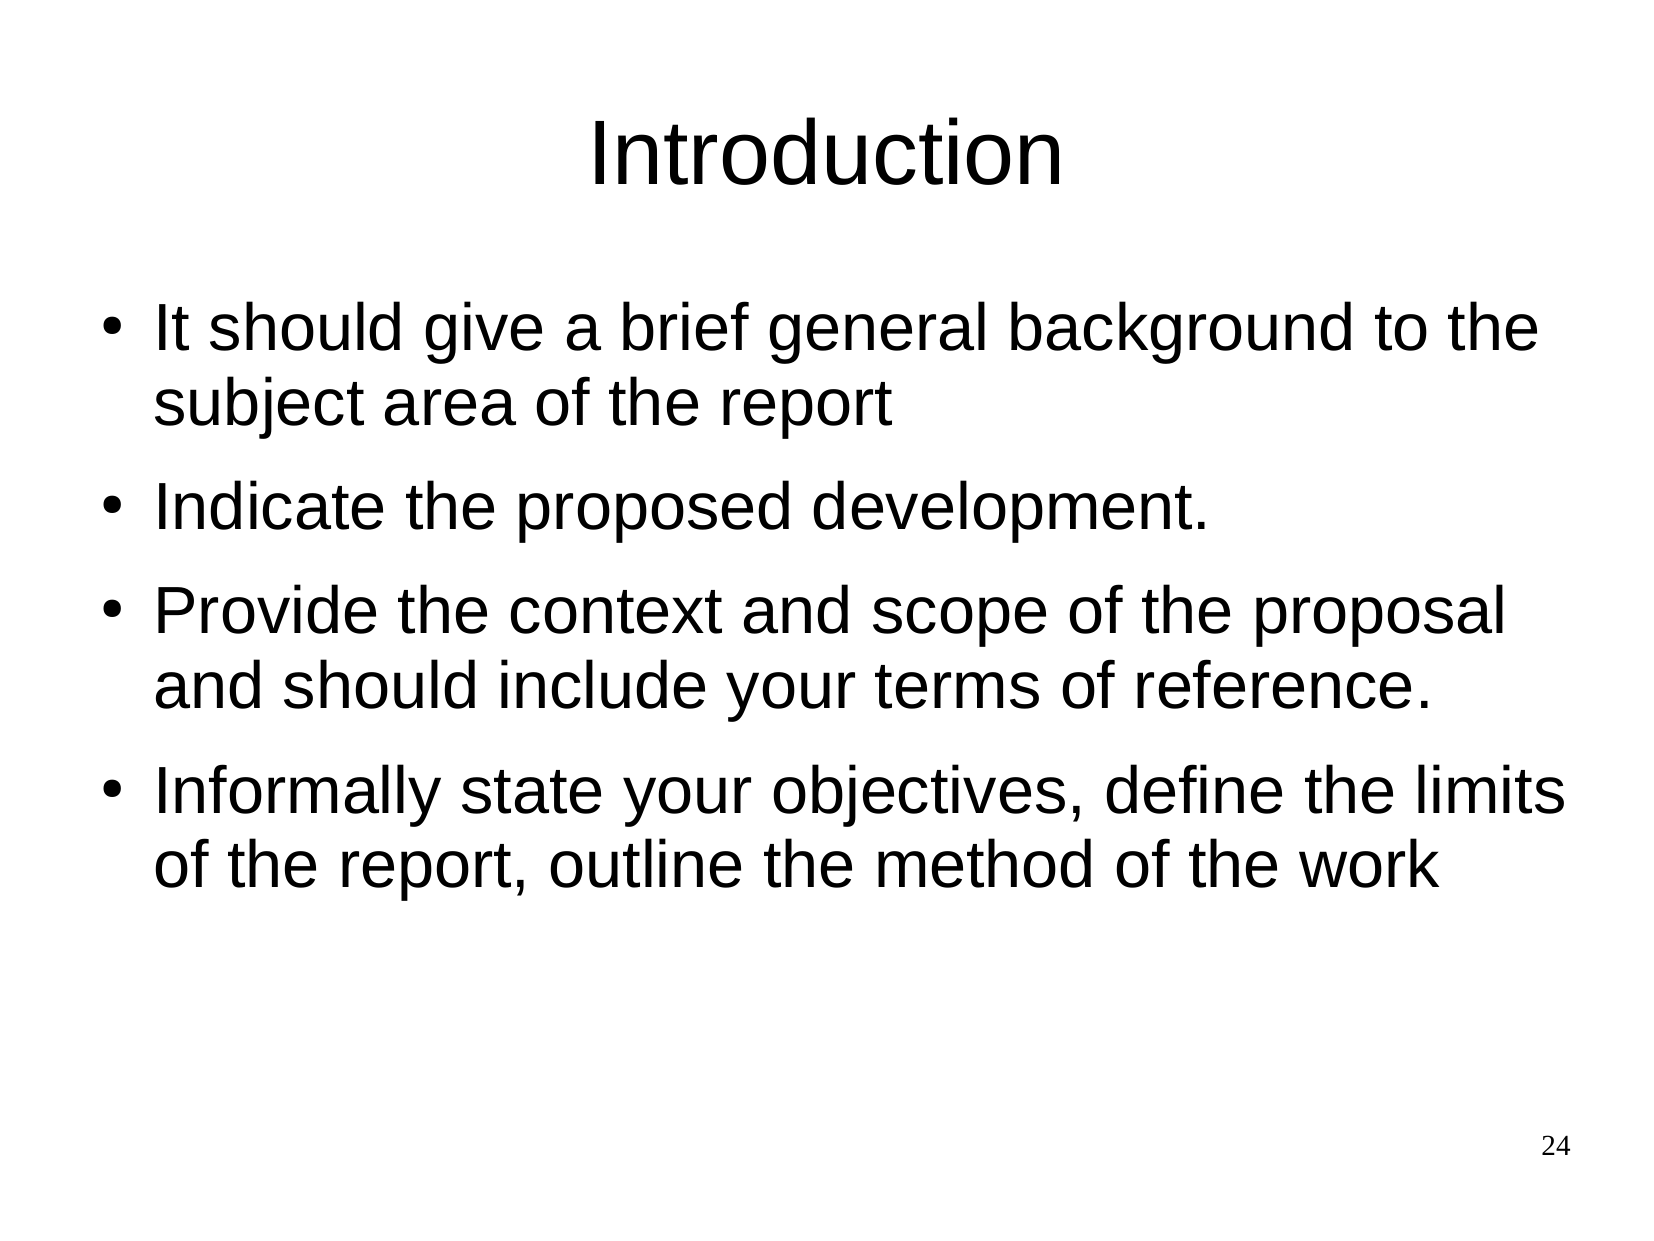

# Introduction
It should give a brief general background to the subject area of the report
Indicate the proposed development.
Provide the context and scope of the proposal and should include your terms of reference.
Informally state your objectives, define the limits of the report, outline the method of the work
24